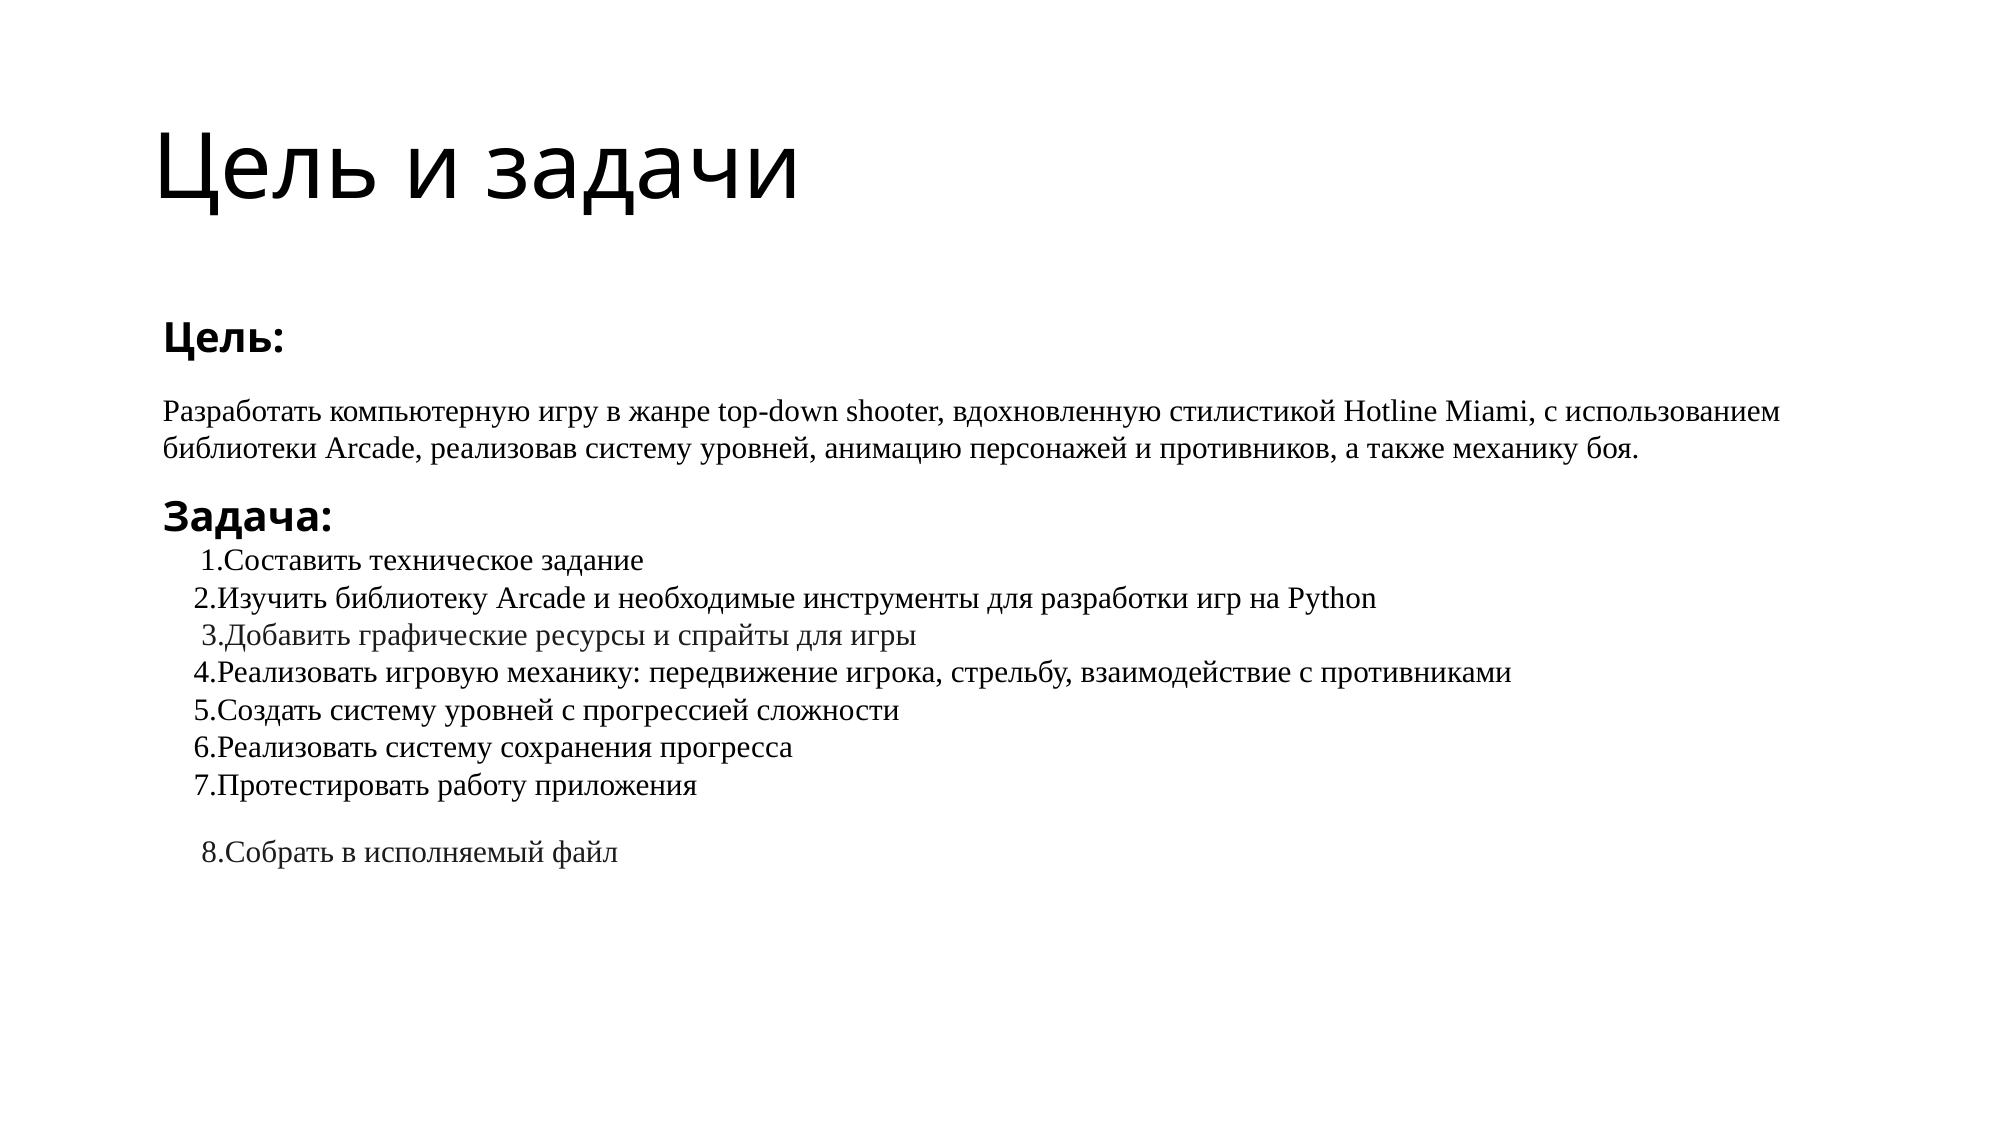

# Цель и задачи
Цель:
Разработать компьютерную игру в жанре top-down shooter, вдохновленную стилистикой Hotline Miami, с использованием библиотеки Arcade, реализовав систему уровней, анимацию персонажей и противников, а также механику боя.
Задача:
1.Составить техническое задание
 2.Изучить библиотеку Arcade и необходимые инструменты для разработки игр на Python
 3.Добавить графические ресурсы и спрайты для игры
 4.Реализовать игровую механику: передвижение игрока, стрельбу, взаимодействие с противниками
 5.Создать систему уровней с прогрессией сложности
 6.Реализовать систему сохранения прогресса
 7.Протестировать работу приложения
 8.Собрать в исполняемый файл